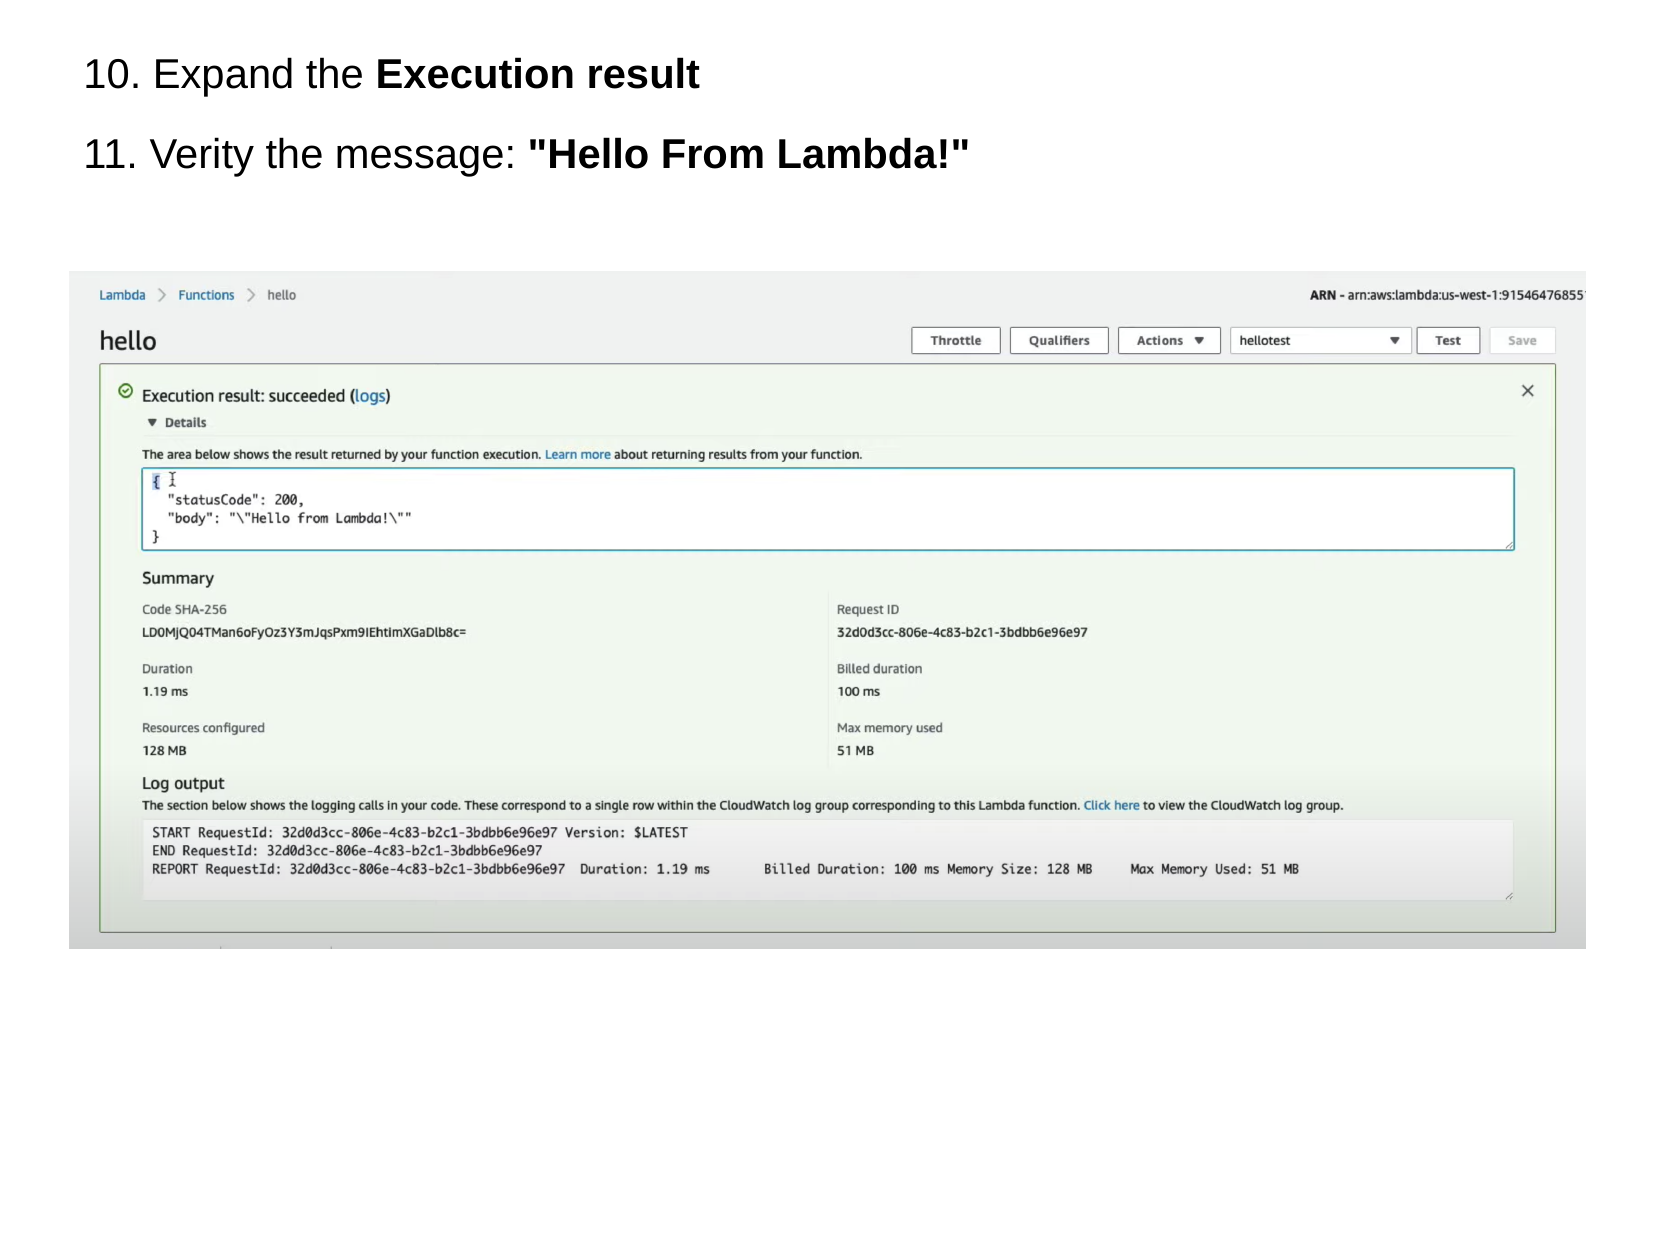

# 10. Expand the Execution result
11. Verity the message: "Hello From Lambda!"